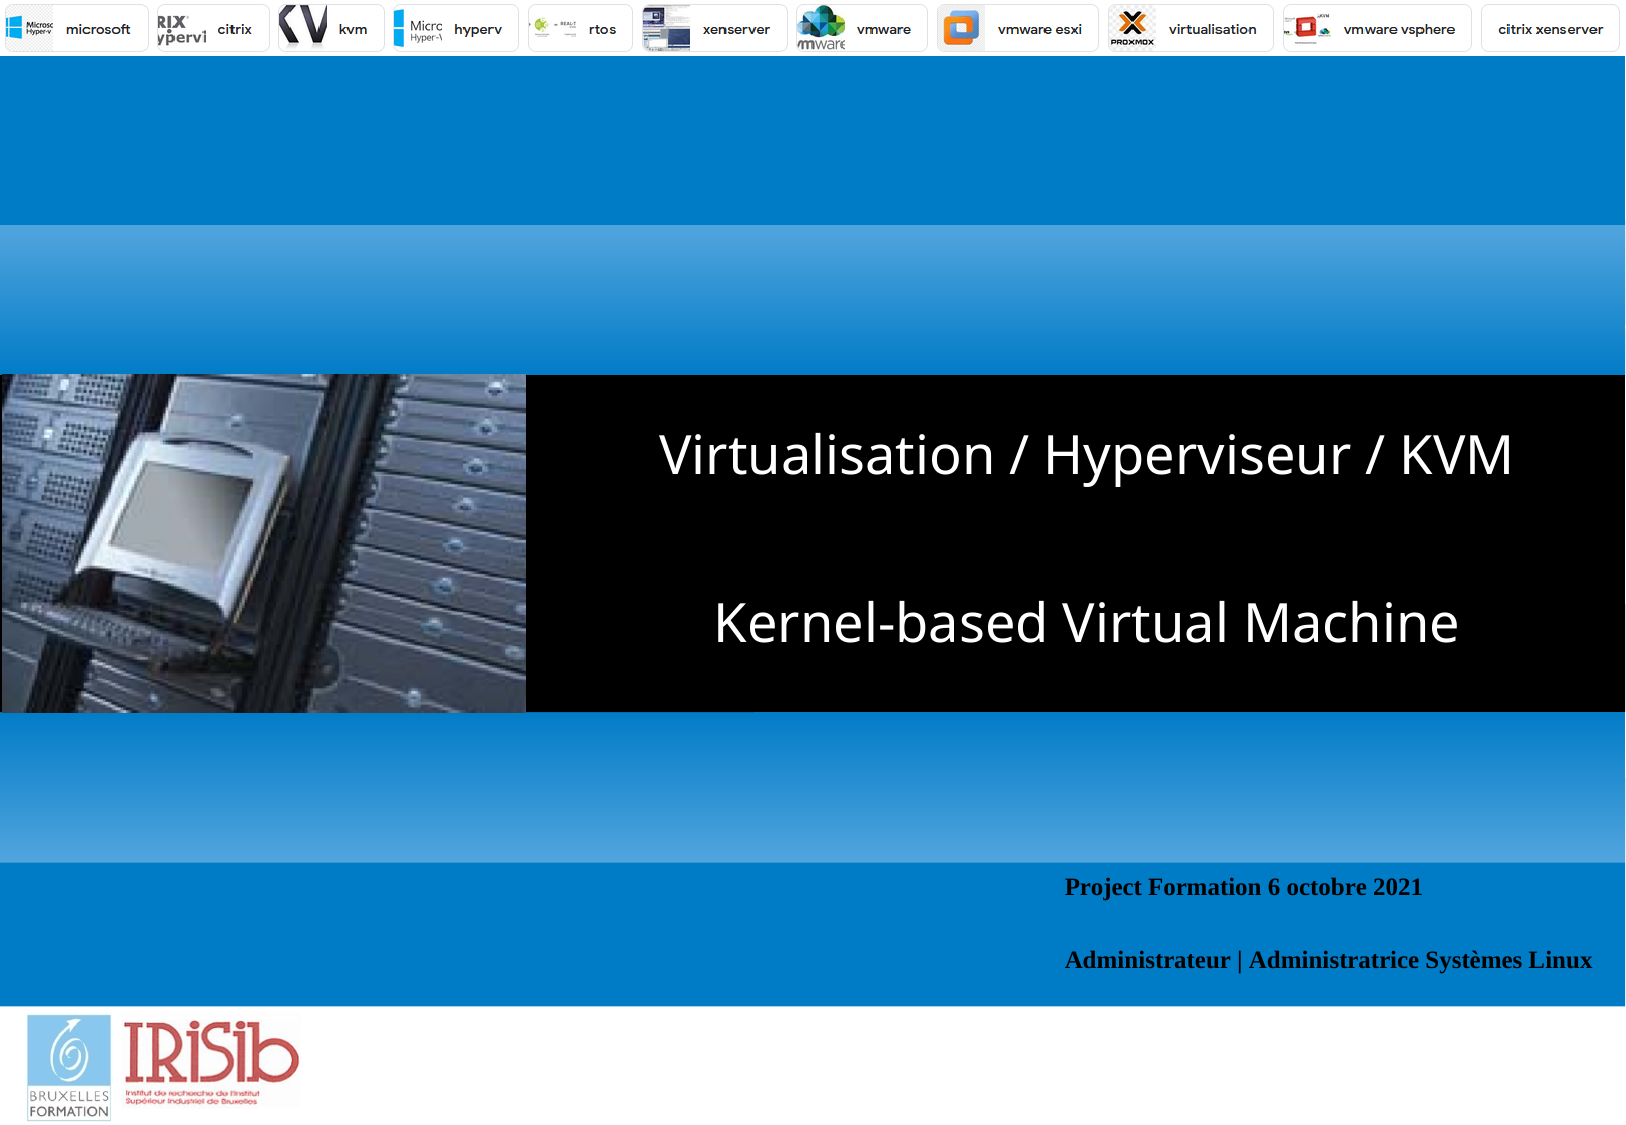

# Virtualisation / Hyperviseur / KVM
Kernel-based Virtual Machine
Project Formation 6 octobre 2021
Administrateur | Administratrice Systèmes Linux